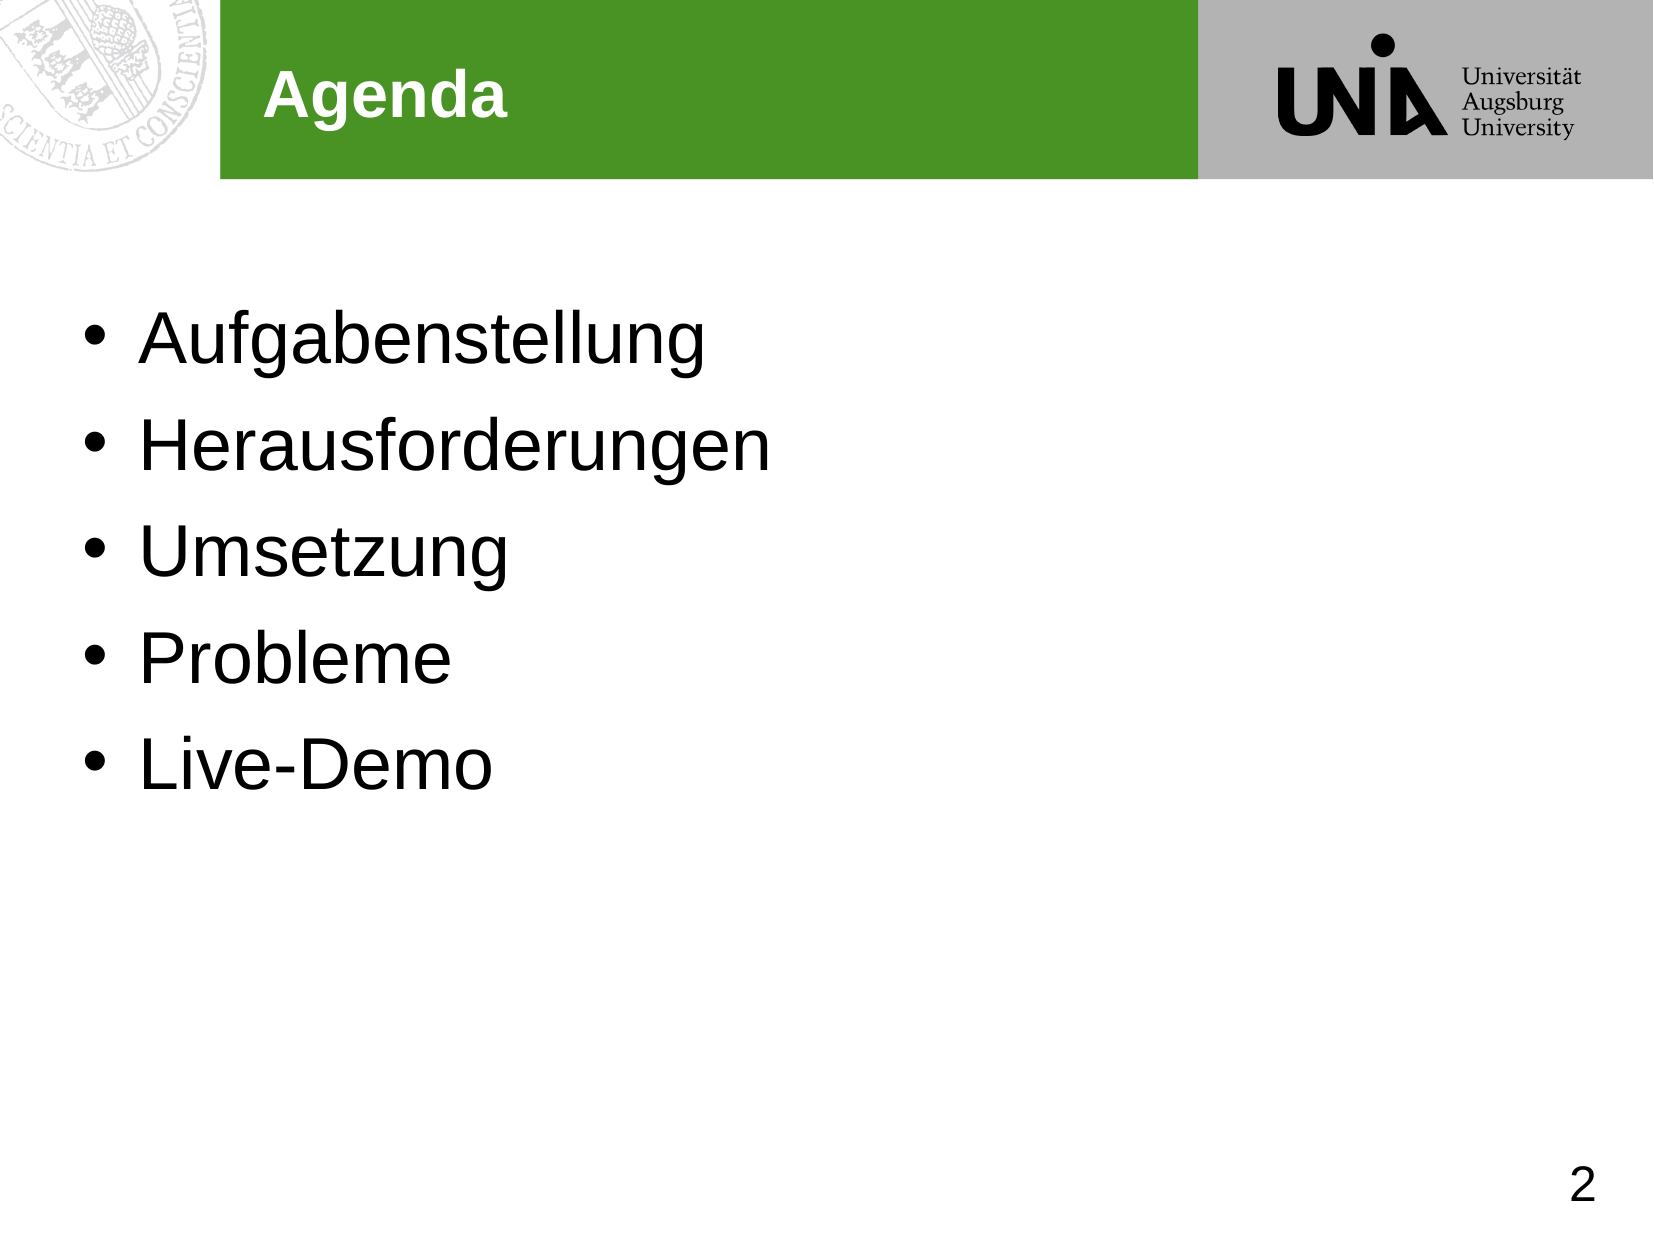

# Agenda
Aufgabenstellung
Herausforderungen
Umsetzung
Probleme
Live-Demo
2